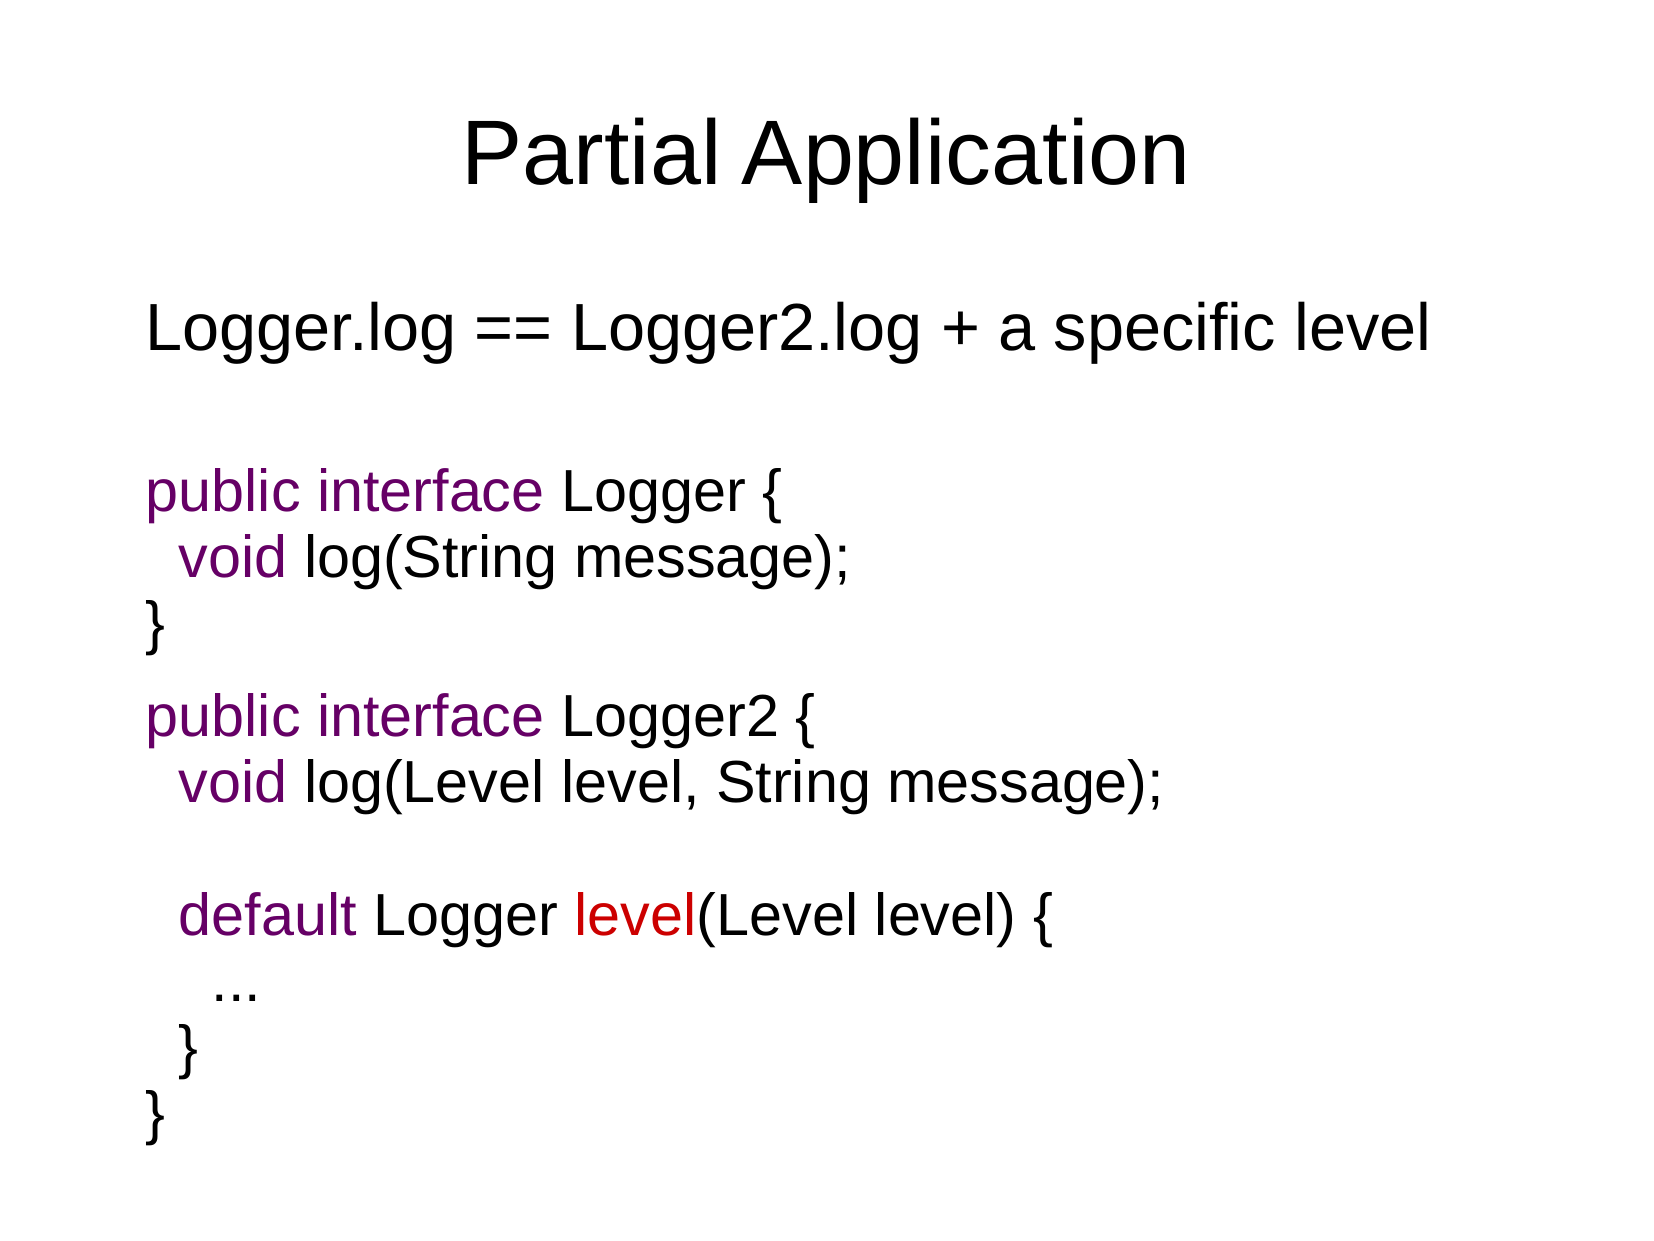

# Partial Application
Logger.log == Logger2.log + a specific level
public interface Logger {
 void log(String message);
}
public interface Logger2 {
 void log(Level level, String message);
 default Logger level(Level level) {
 ...
 }
}